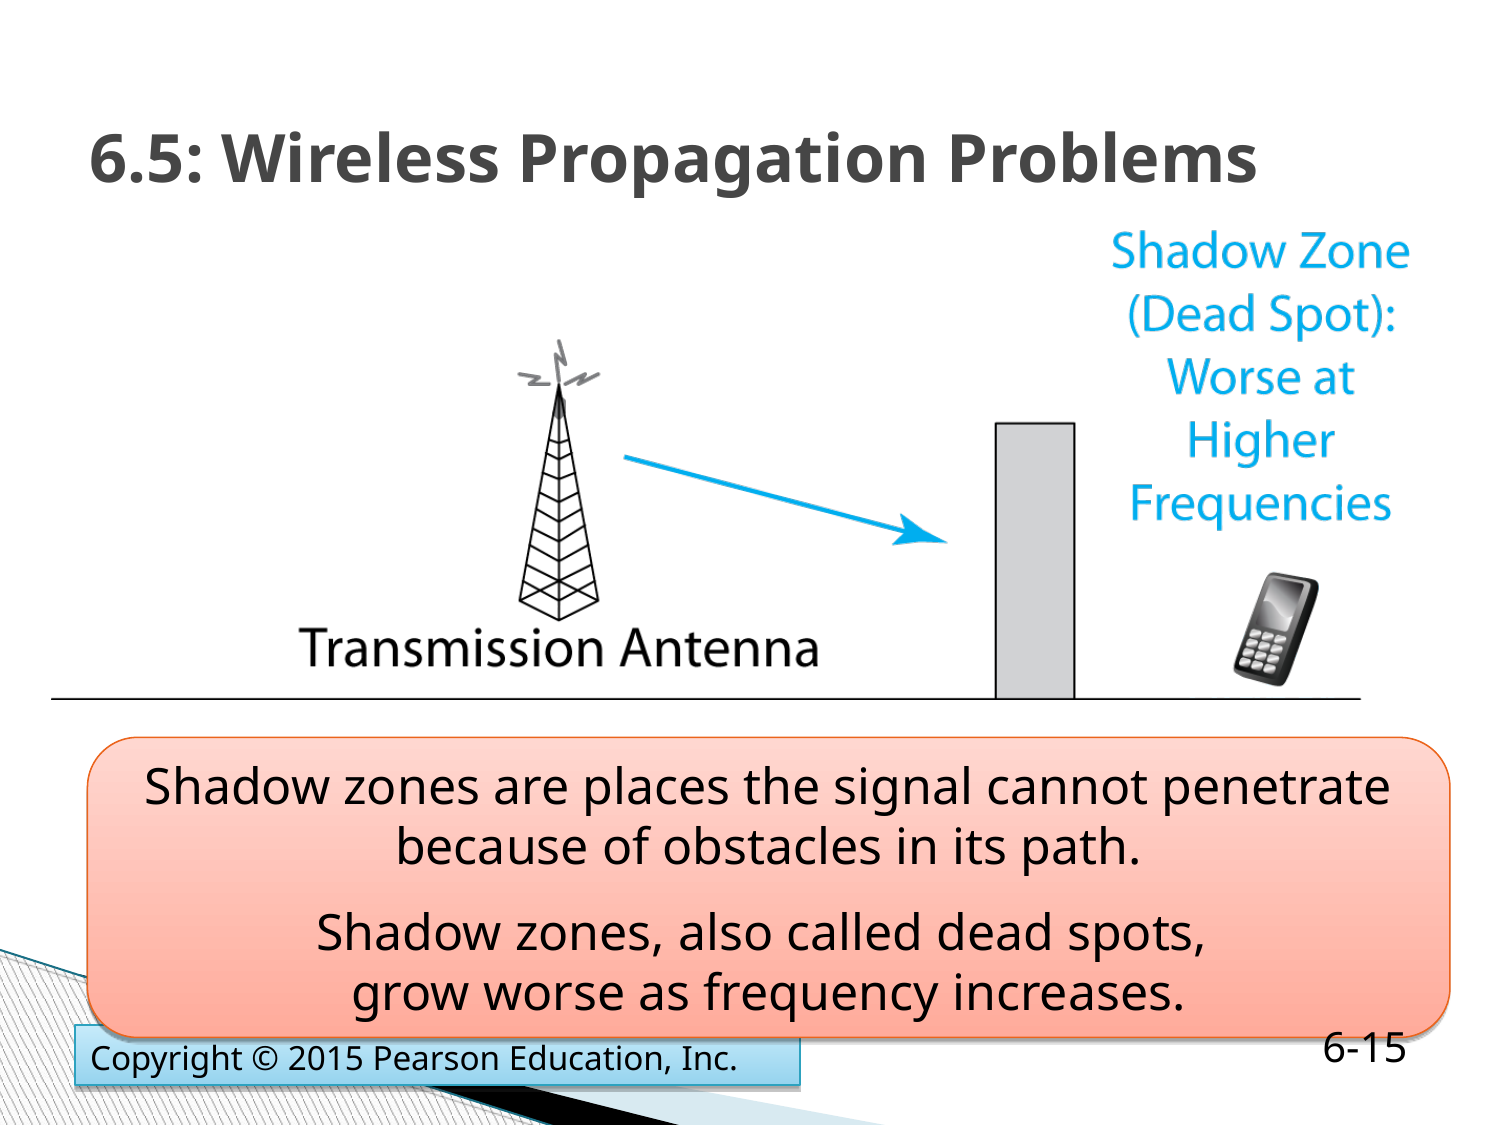

# 6.5: Wireless Propagation Problems
Shadow zones are places the signal cannot penetrate because of obstacles in its path.
Shadow zones, also called dead spots,
grow worse as frequency increases.
Copyright © 2015 Pearson Education, Inc.